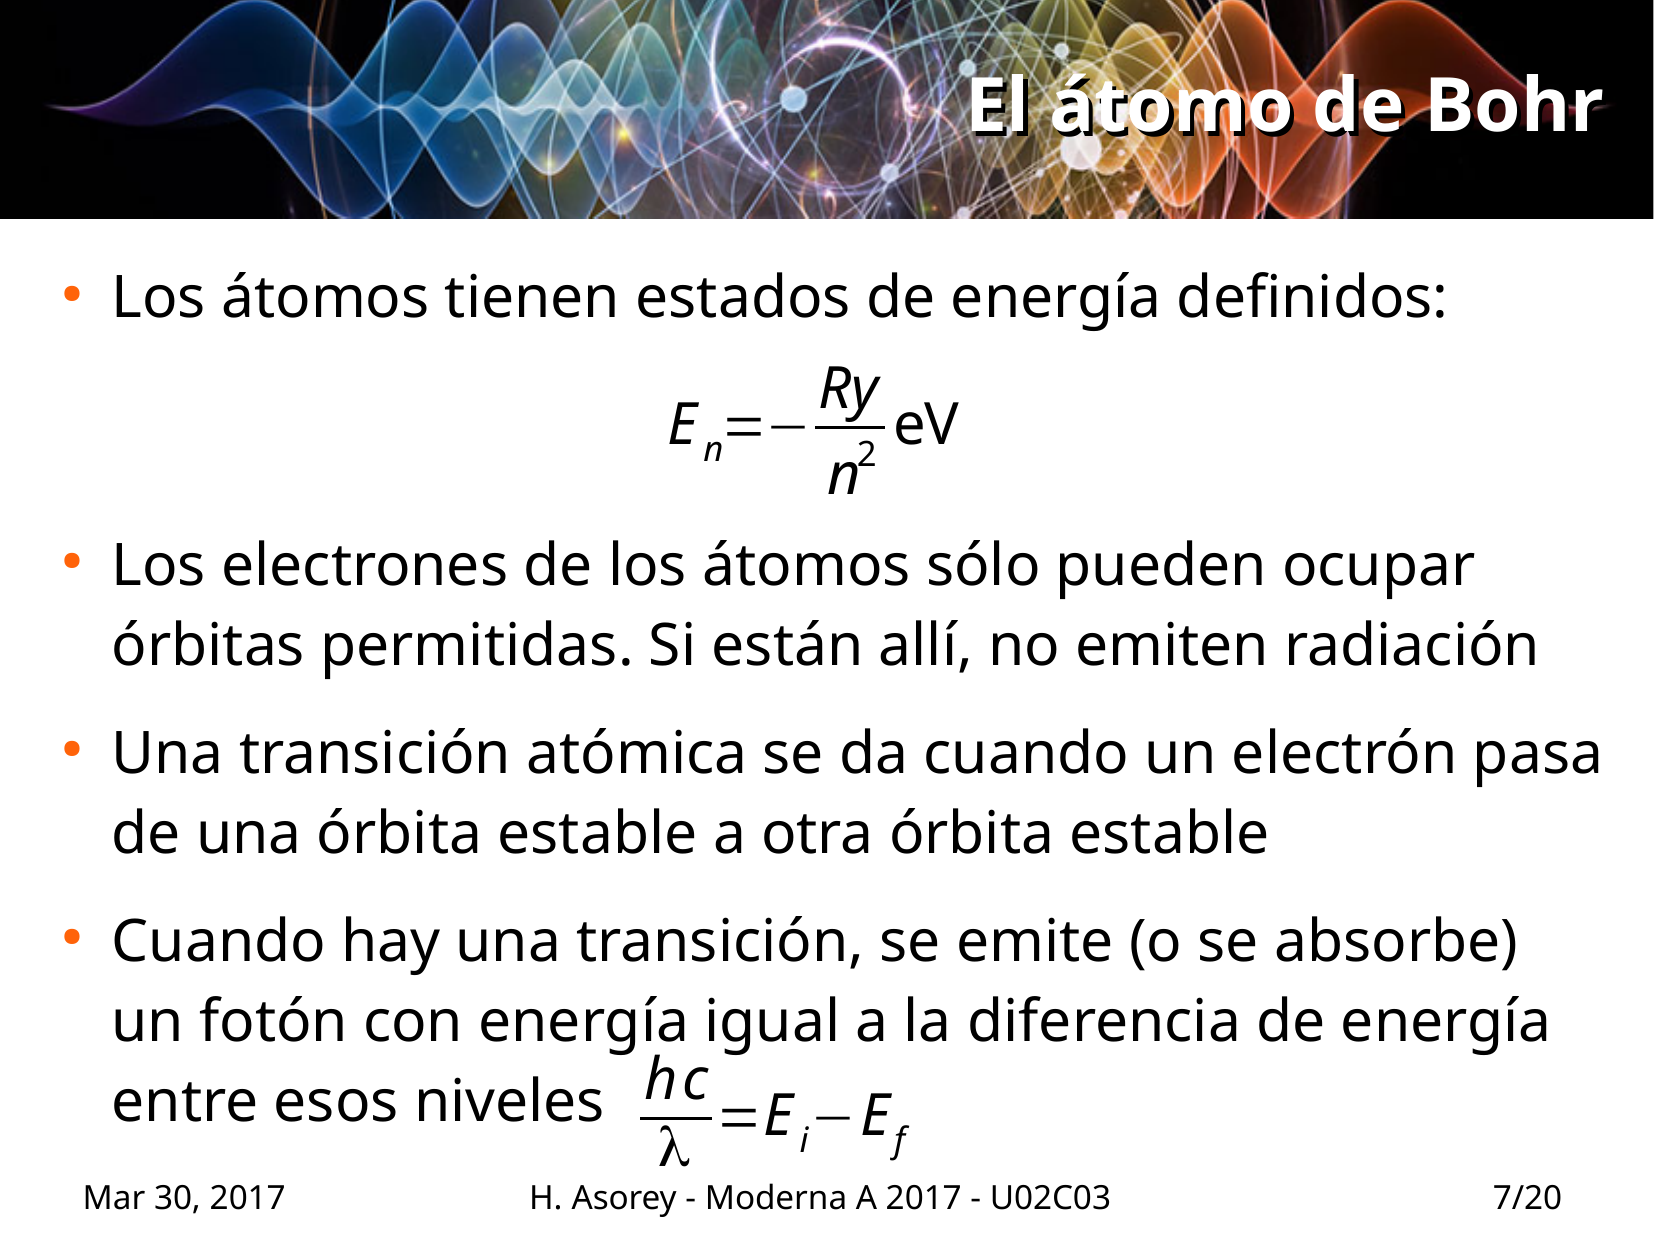

# El átomo de Bohr
Los átomos tienen estados de energía definidos:
Los electrones de los átomos sólo pueden ocupar órbitas permitidas. Si están allí, no emiten radiación
Una transición atómica se da cuando un electrón pasa de una órbita estable a otra órbita estable
Cuando hay una transición, se emite (o se absorbe) un fotón con energía igual a la diferencia de energía entre esos niveles
Mar 30, 2017
H. Asorey - Moderna A 2017 - U02C03
7